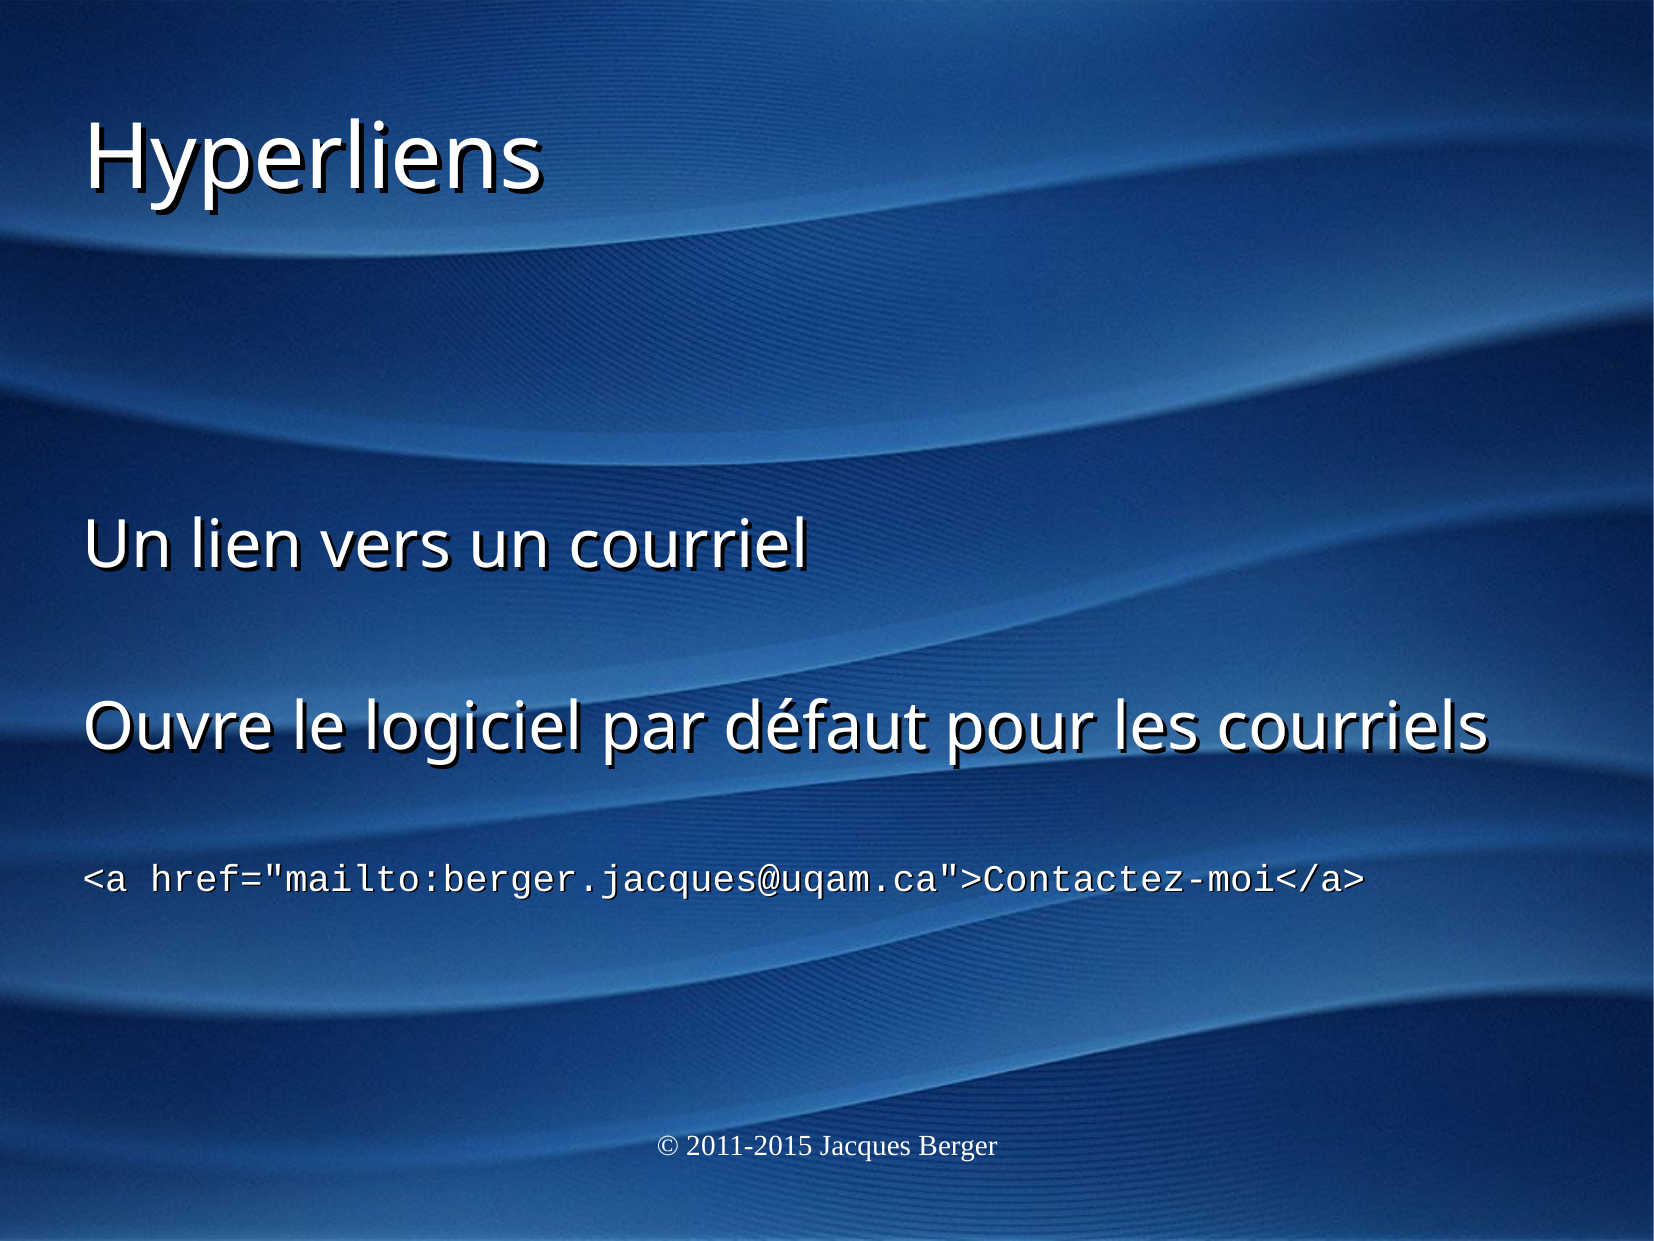

# Hyperliens
Un lien vers un courriel
Ouvre le logiciel par défaut pour les courriels
<a href="mailto:berger.jacques@uqam.ca">Contactez-moi</a>
© 2011-2015 Jacques Berger